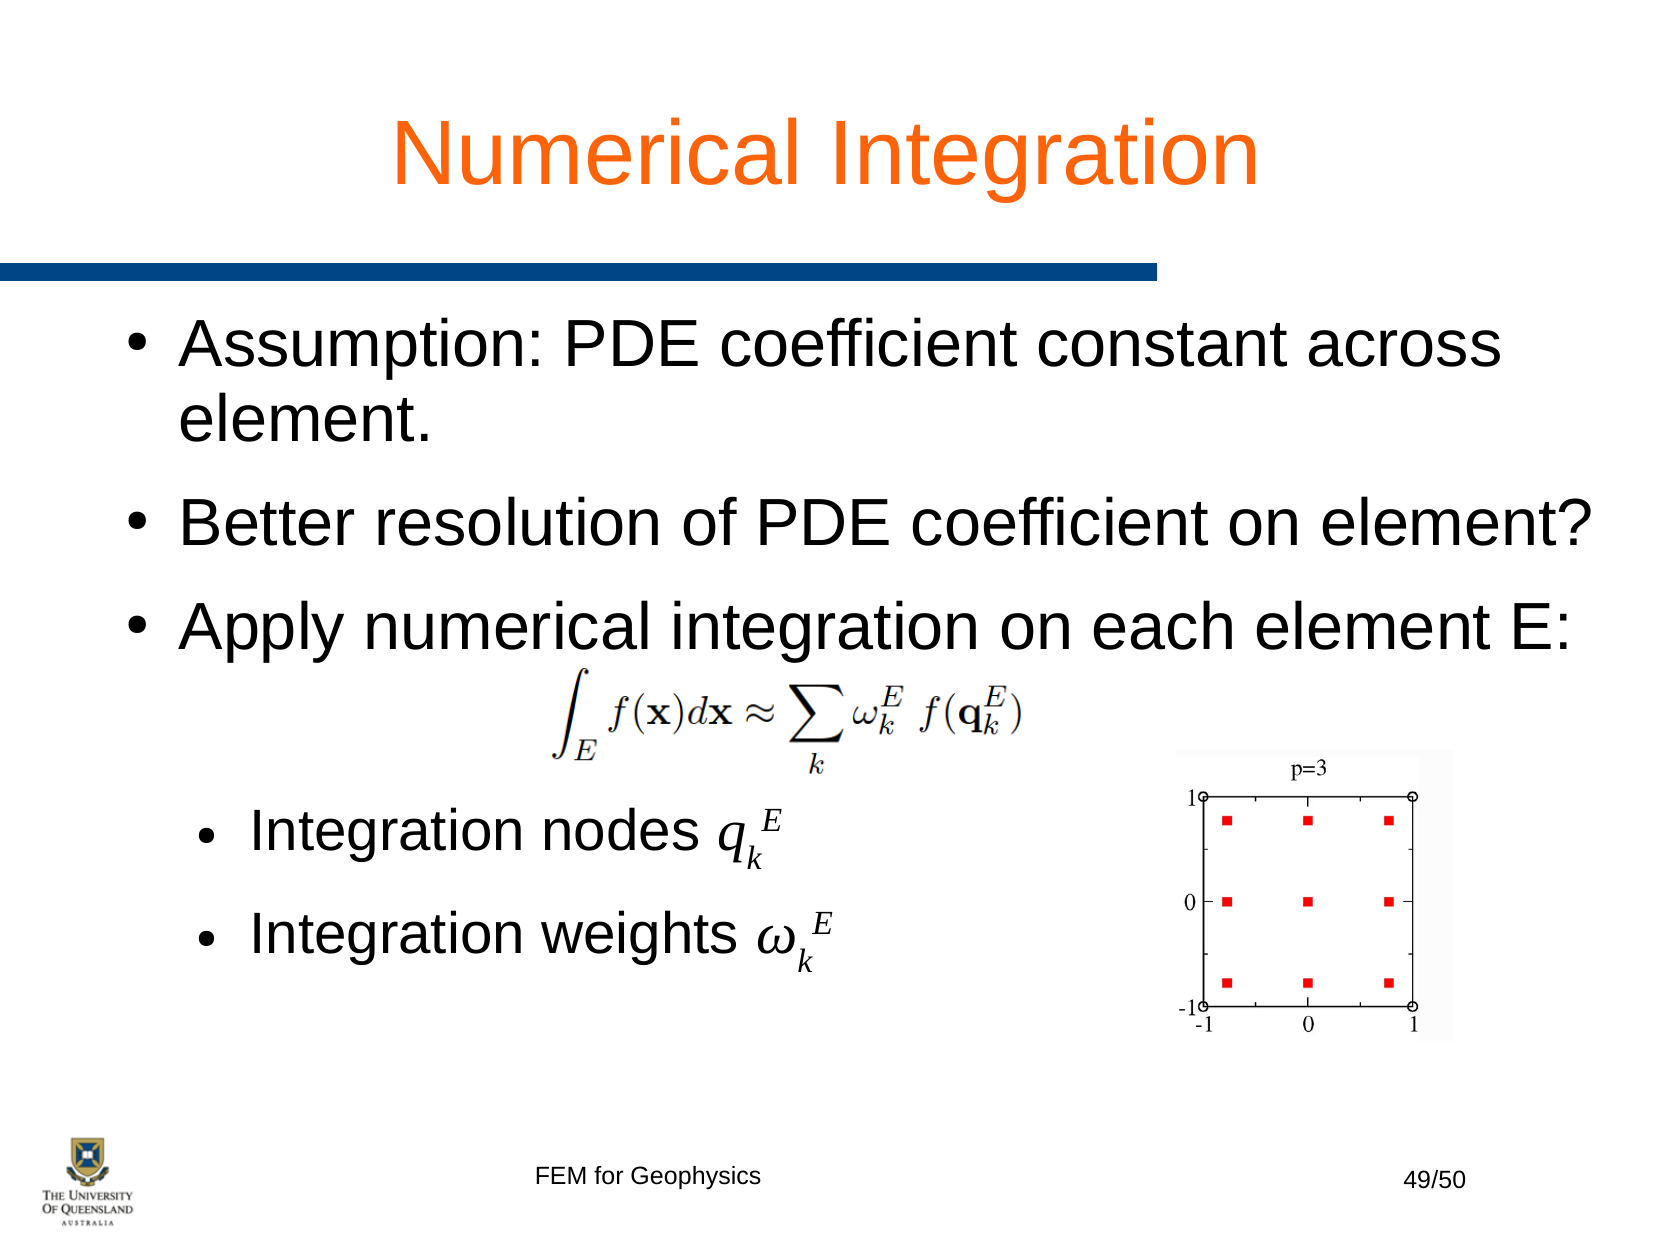

# Numerical Integration
Assumption: PDE coefficient constant across element.
Better resolution of PDE coefficient on element?
Apply numerical integration on each element E:
Integration nodes qkE
Integration weights ωkE